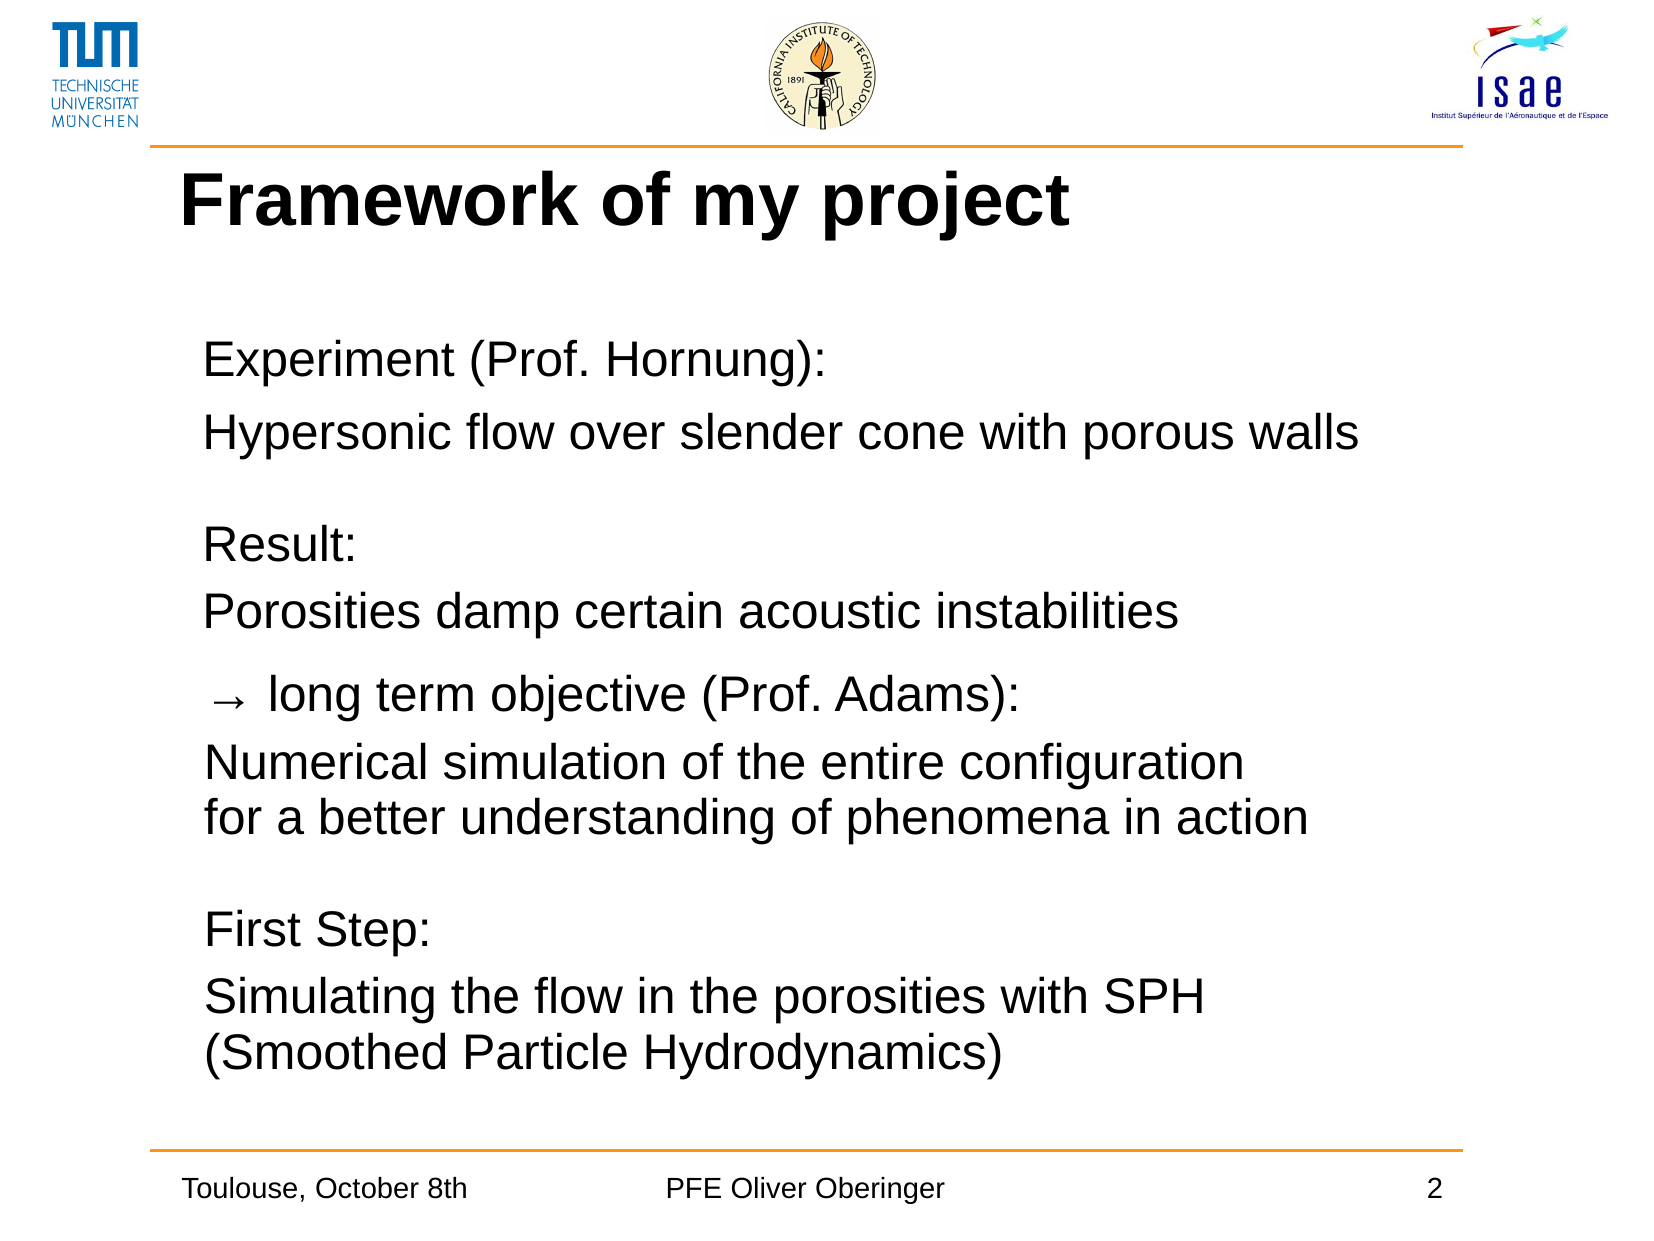

Framework of my project
Experiment (Prof. Hornung):
Hypersonic flow over slender cone with porous walls
Result:
Porosities damp certain acoustic instabilities
→ long term objective (Prof. Adams):
Numerical simulation of the entire configuration
for a better understanding of phenomena in action
First Step:
Simulating the flow in the porosities with SPH
(Smoothed Particle Hydrodynamics)
Toulouse, October 8th
PFE Oliver Oberinger
2